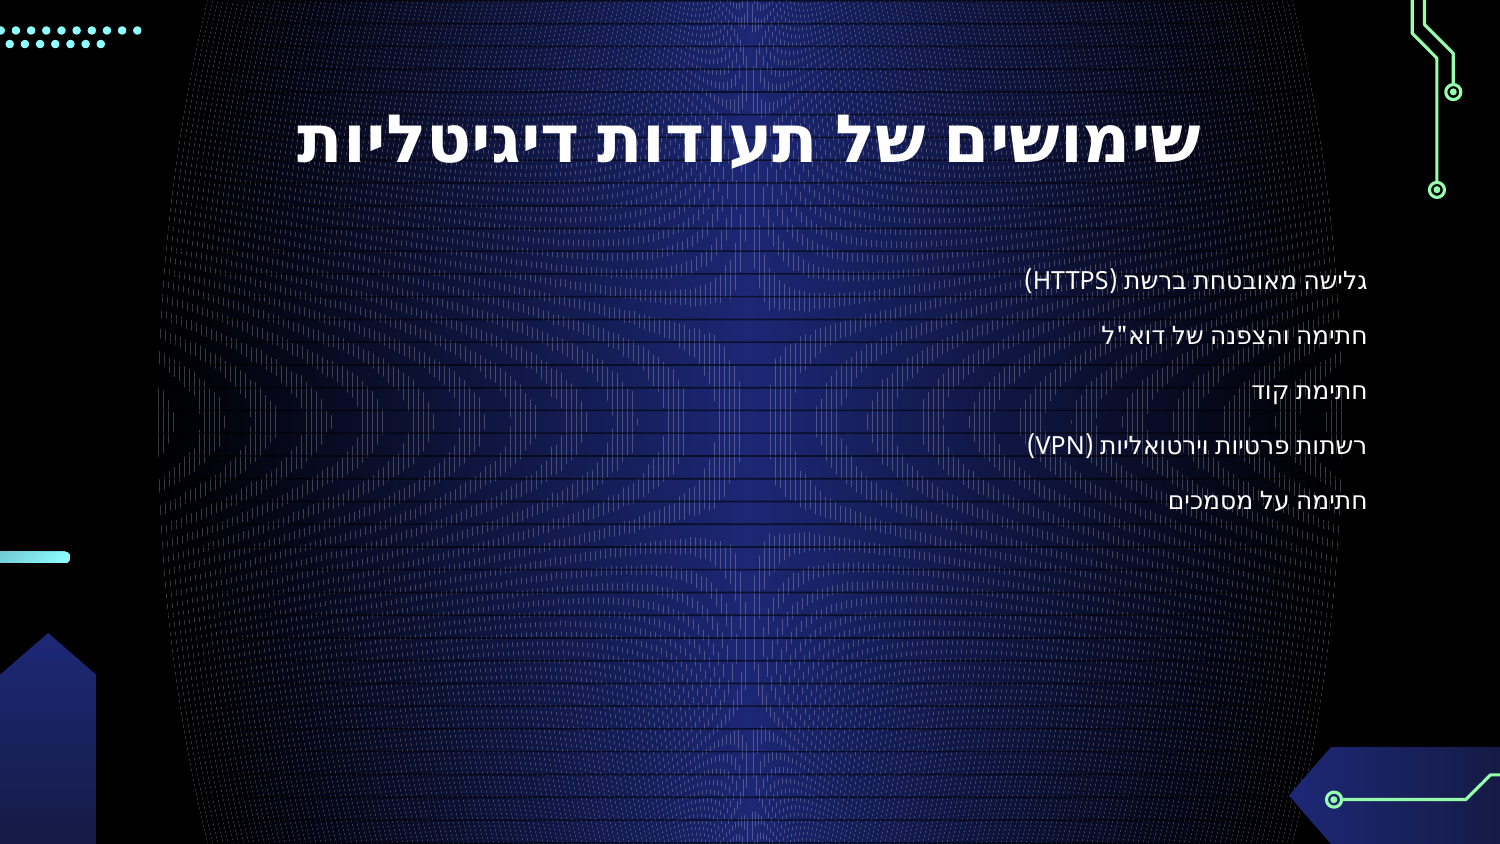

# שימושים של תעודות דיגיטליות
גלישה מאובטחת ברשת (HTTPS)
חתימה והצפנה של דוא"ל
חתימת קוד
רשתות פרטיות וירטואליות (VPN)
חתימה על מסמכים